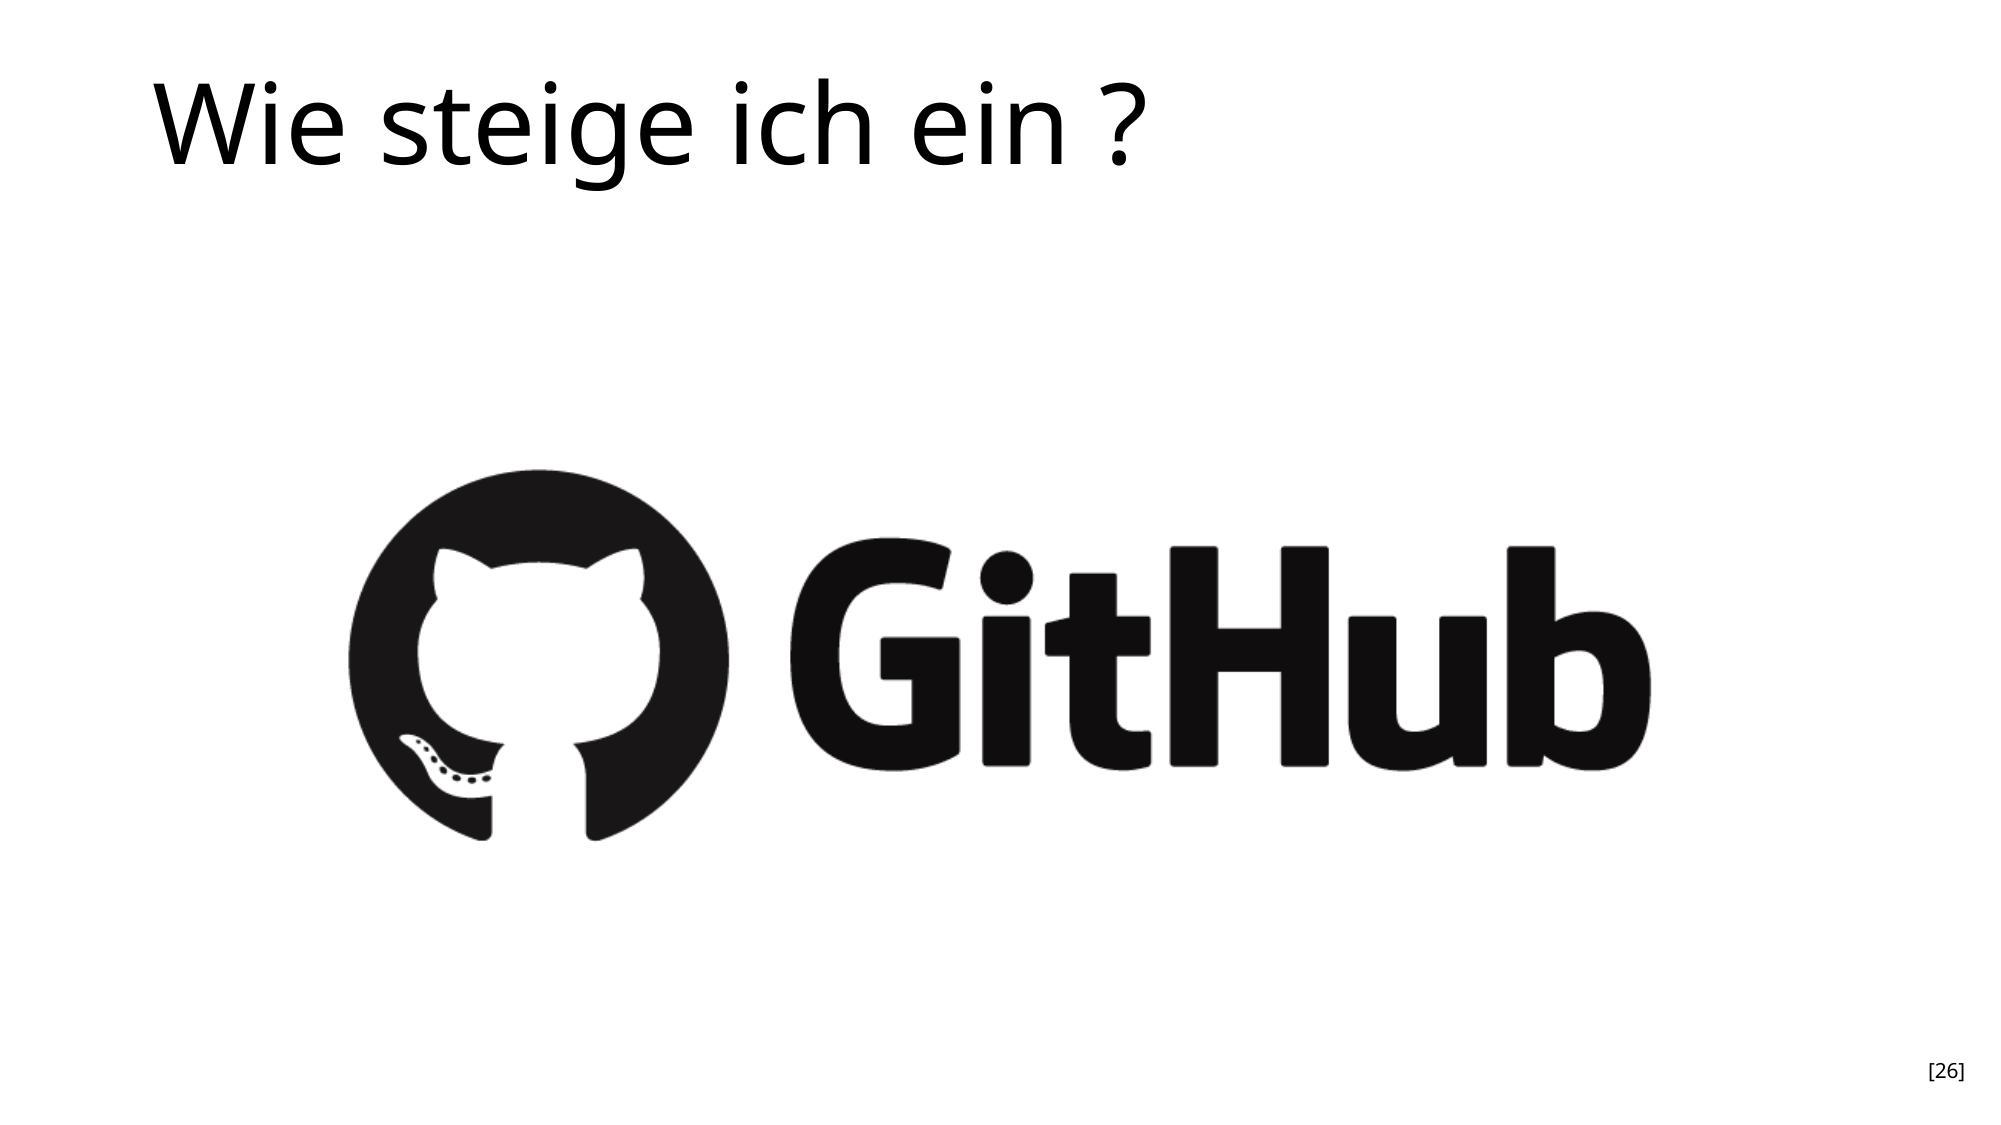

# Wie steige ich ein ?
[26]